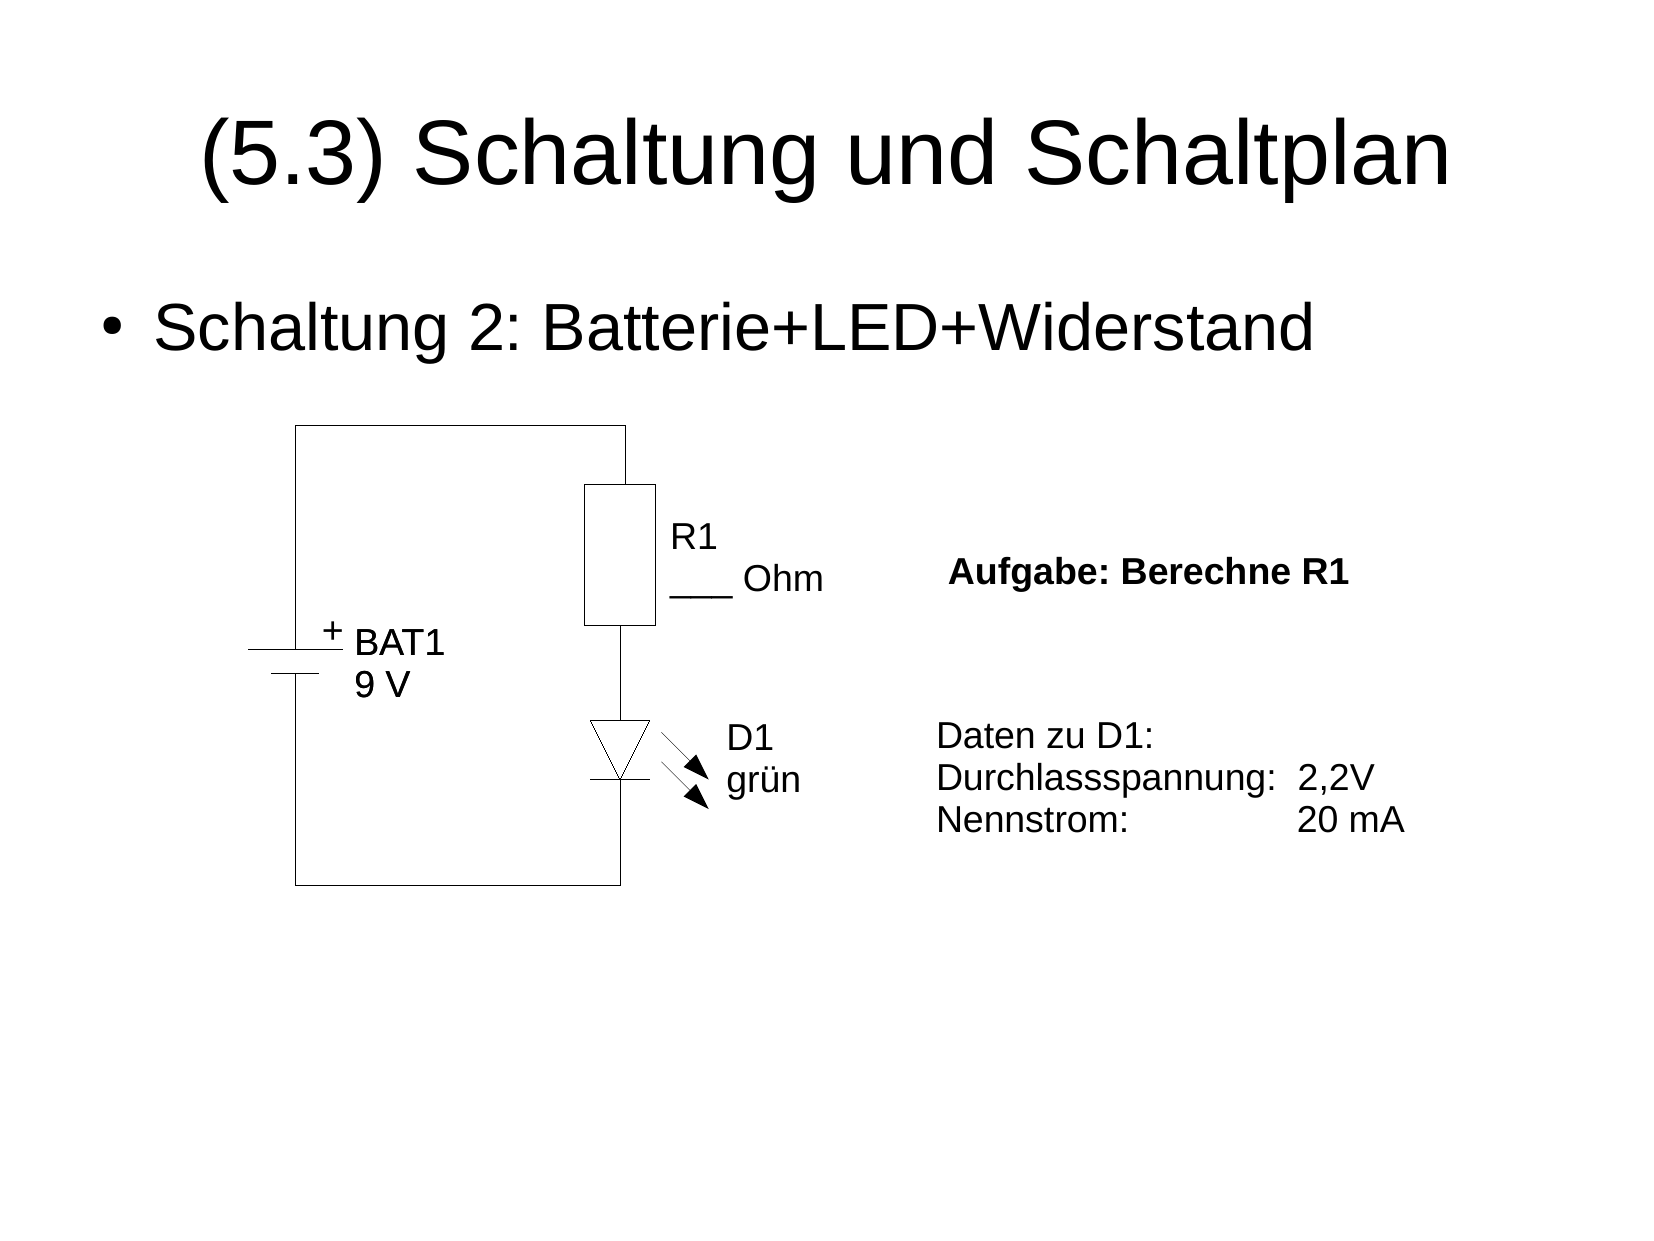

# (5.3) Schaltung und Schaltplan
Schaltung 2: Batterie+LED+Widerstand
R1
___ Ohm
Aufgabe: Berechne R1
+
BAT1
9 V
BAT1
9 V
Daten zu D1:
Durchlassspannung: 2,2V
Nennstrom: 20 mA
D1
grün